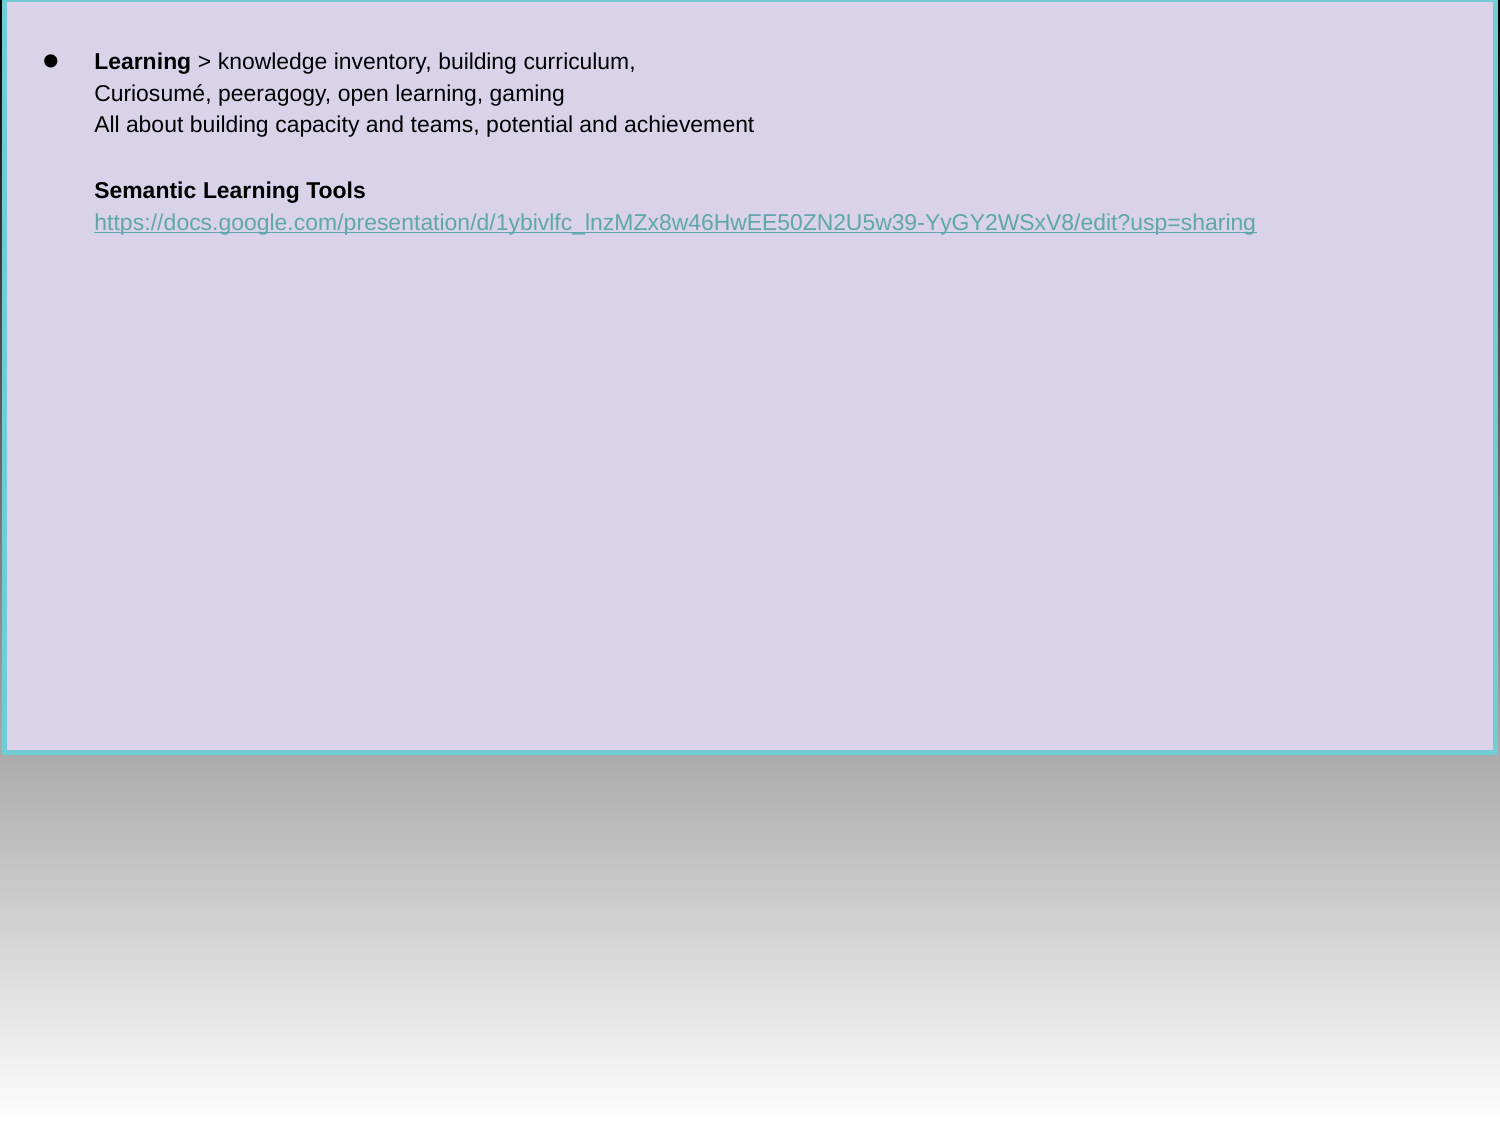

Learning > knowledge inventory, building curriculum,
Curiosumé, peeragogy, open learning, gaming
All about building capacity and teams, potential and achievement
Semantic Learning Tools
https://docs.google.com/presentation/d/1ybivlfc_lnzMZx8w46HwEE50ZN2U5w39-YyGY2WSxV8/edit?usp=sharing